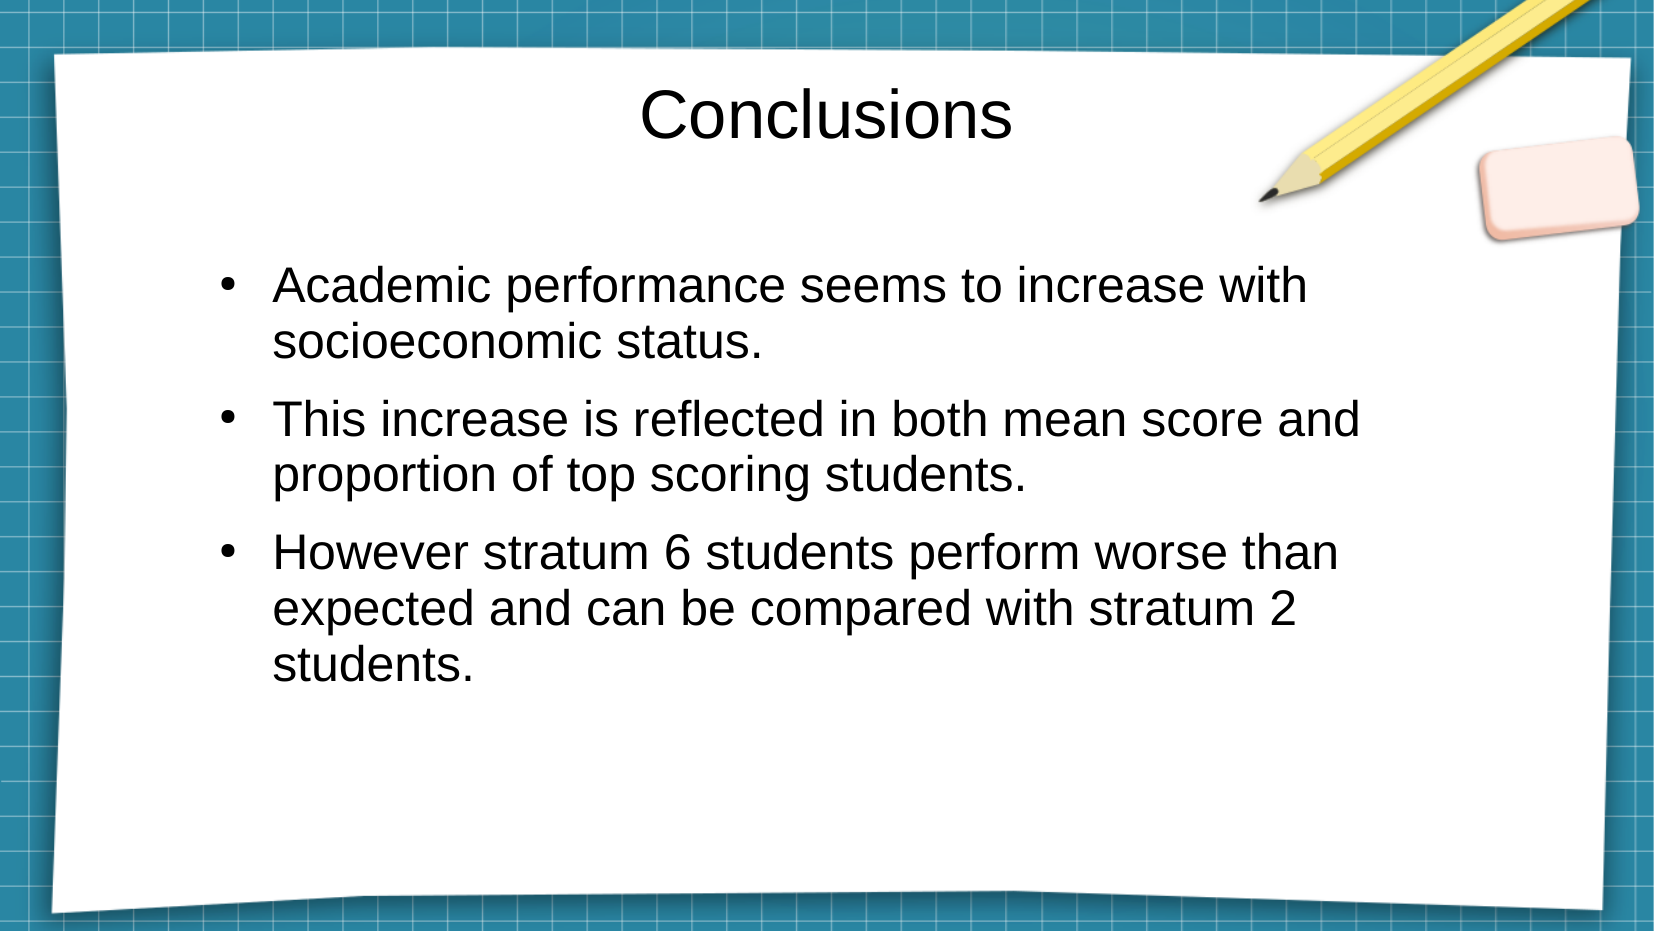

# Conclusions
Academic performance seems to increase with socioeconomic status.
This increase is reflected in both mean score and proportion of top scoring students.
However stratum 6 students perform worse than expected and can be compared with stratum 2 students.